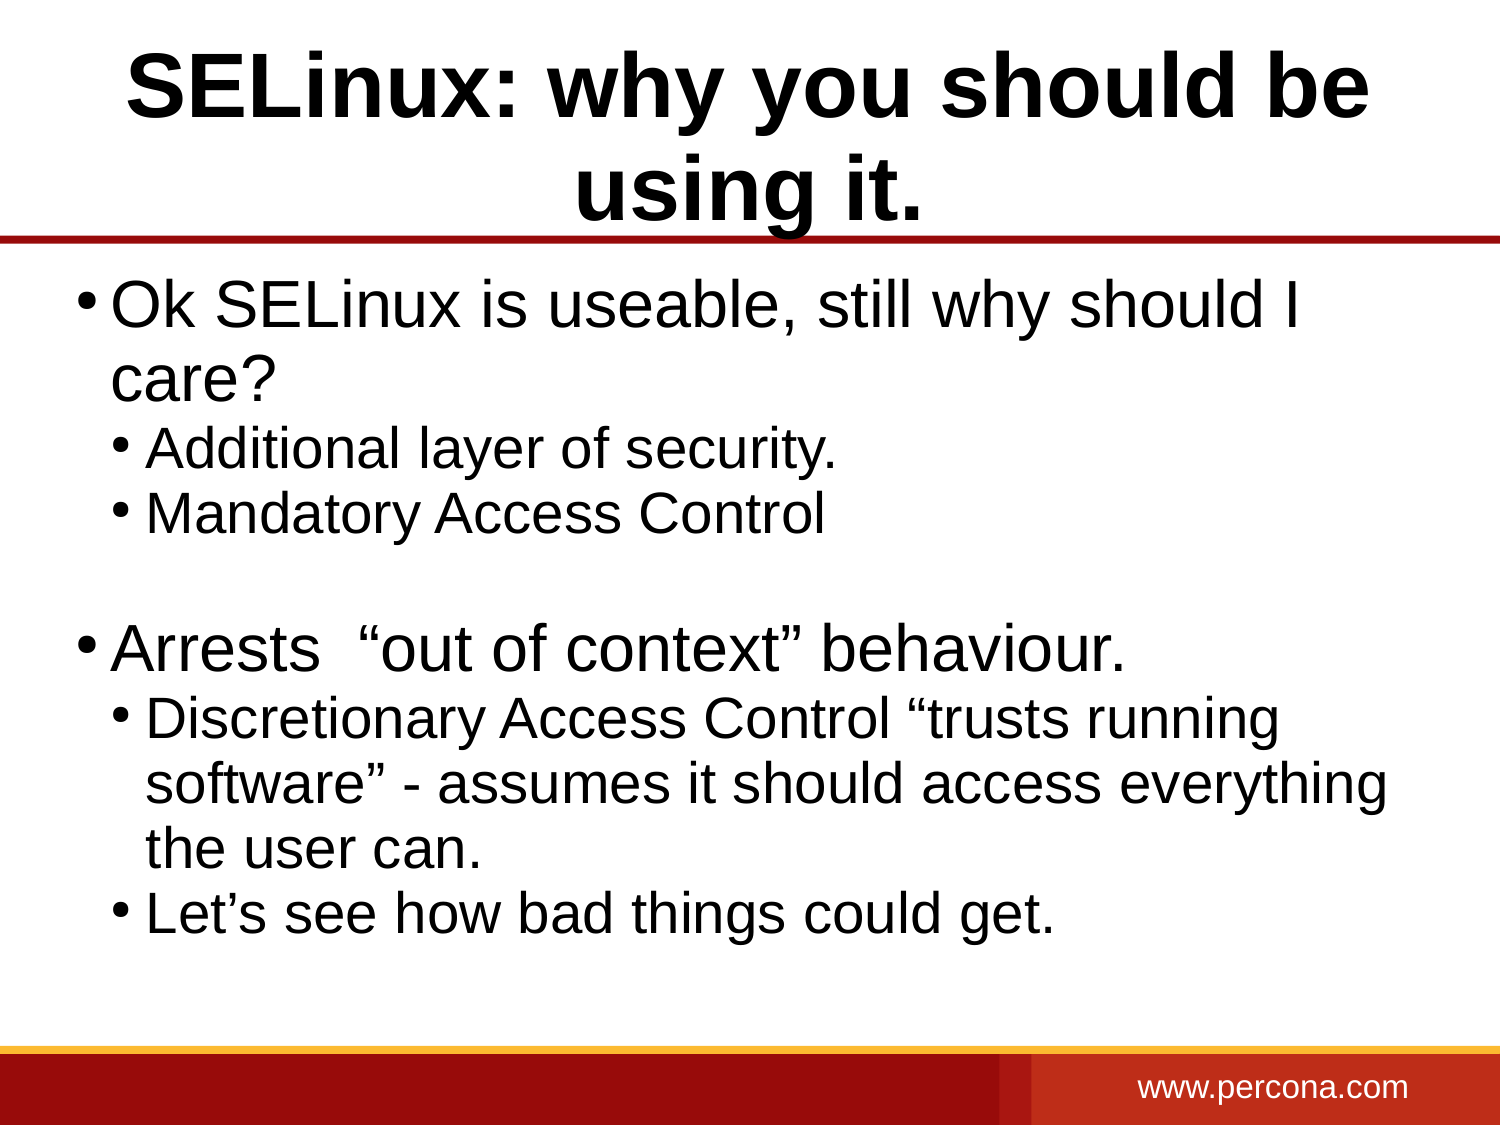

SELinux: why you should be using it.
Ok SELinux is useable, still why should I care?
Additional layer of security.
Mandatory Access Control
Arrests “out of context” behaviour.
Discretionary Access Control “trusts running software” - assumes it should access everything the user can.
Let’s see how bad things could get.